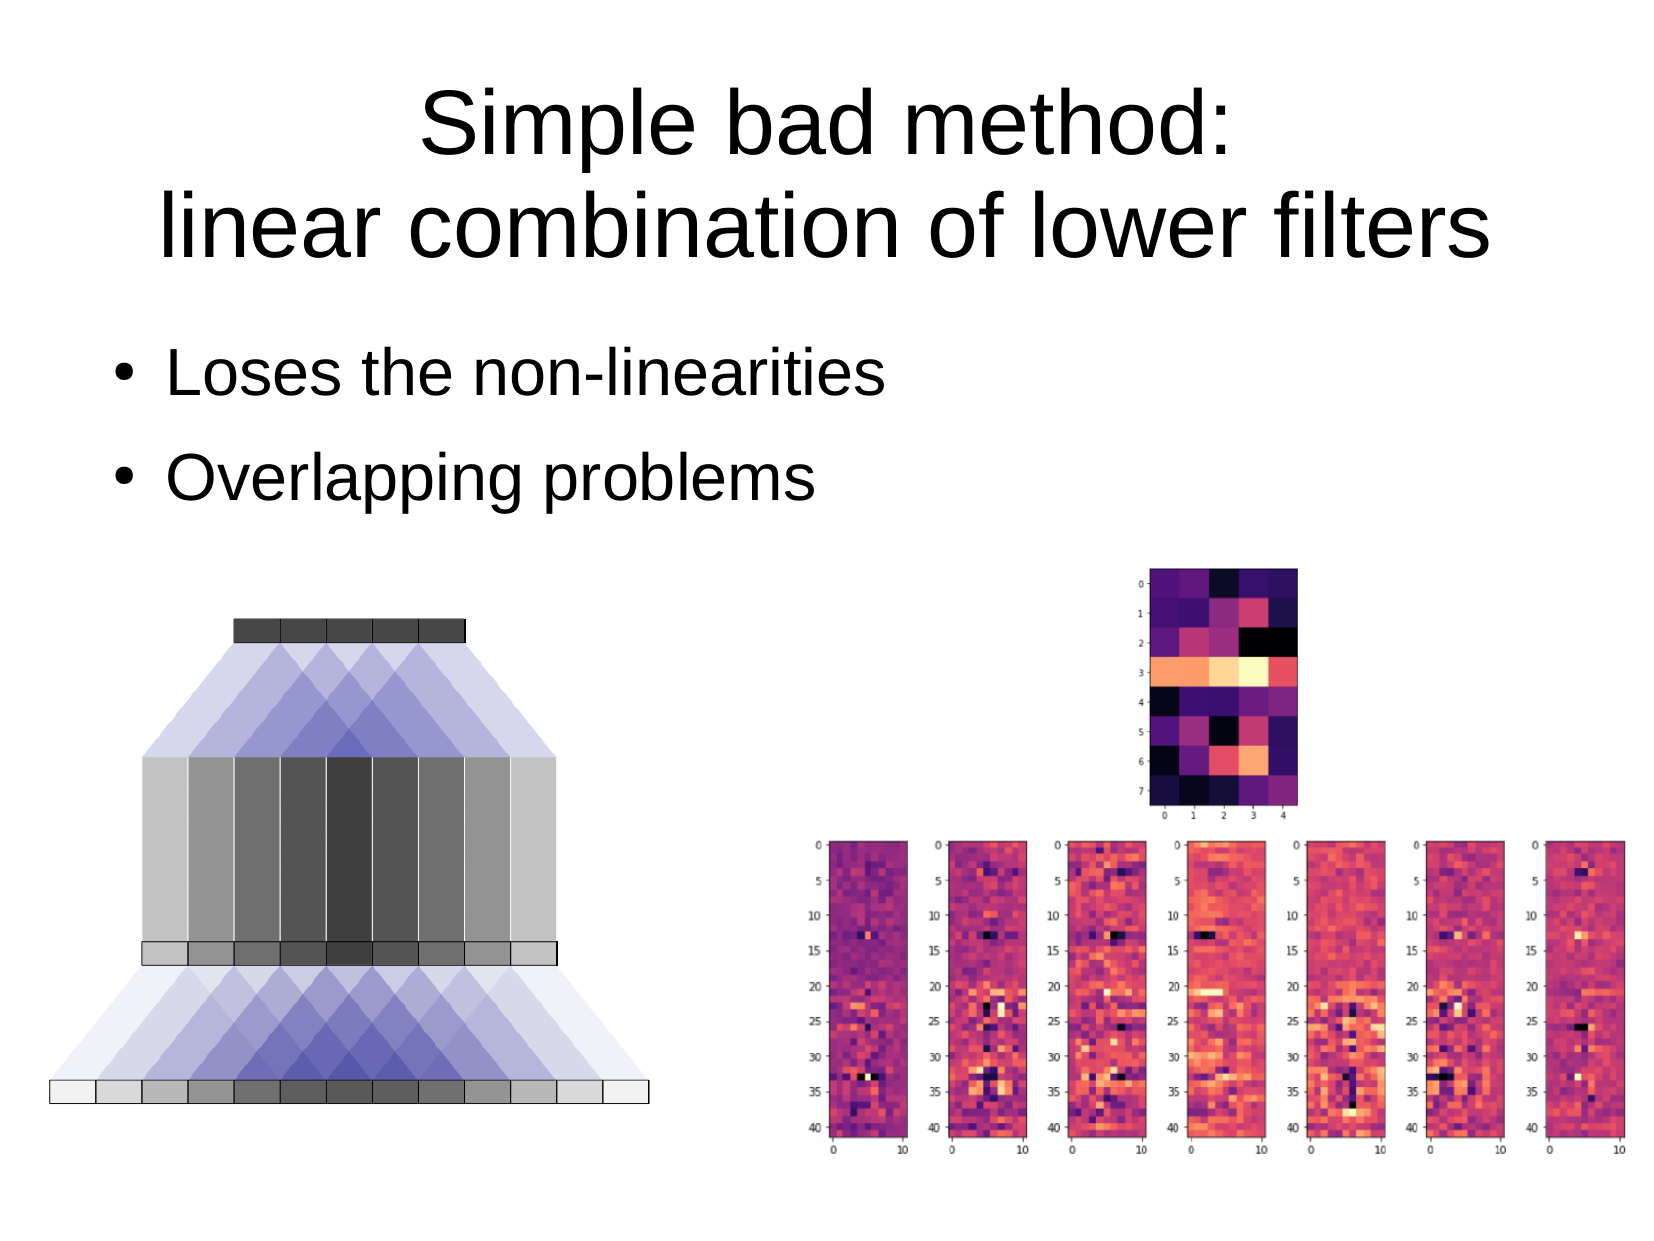

# Simple bad method: linear combination of lower filters
Loses the non-linearities
Overlapping problems